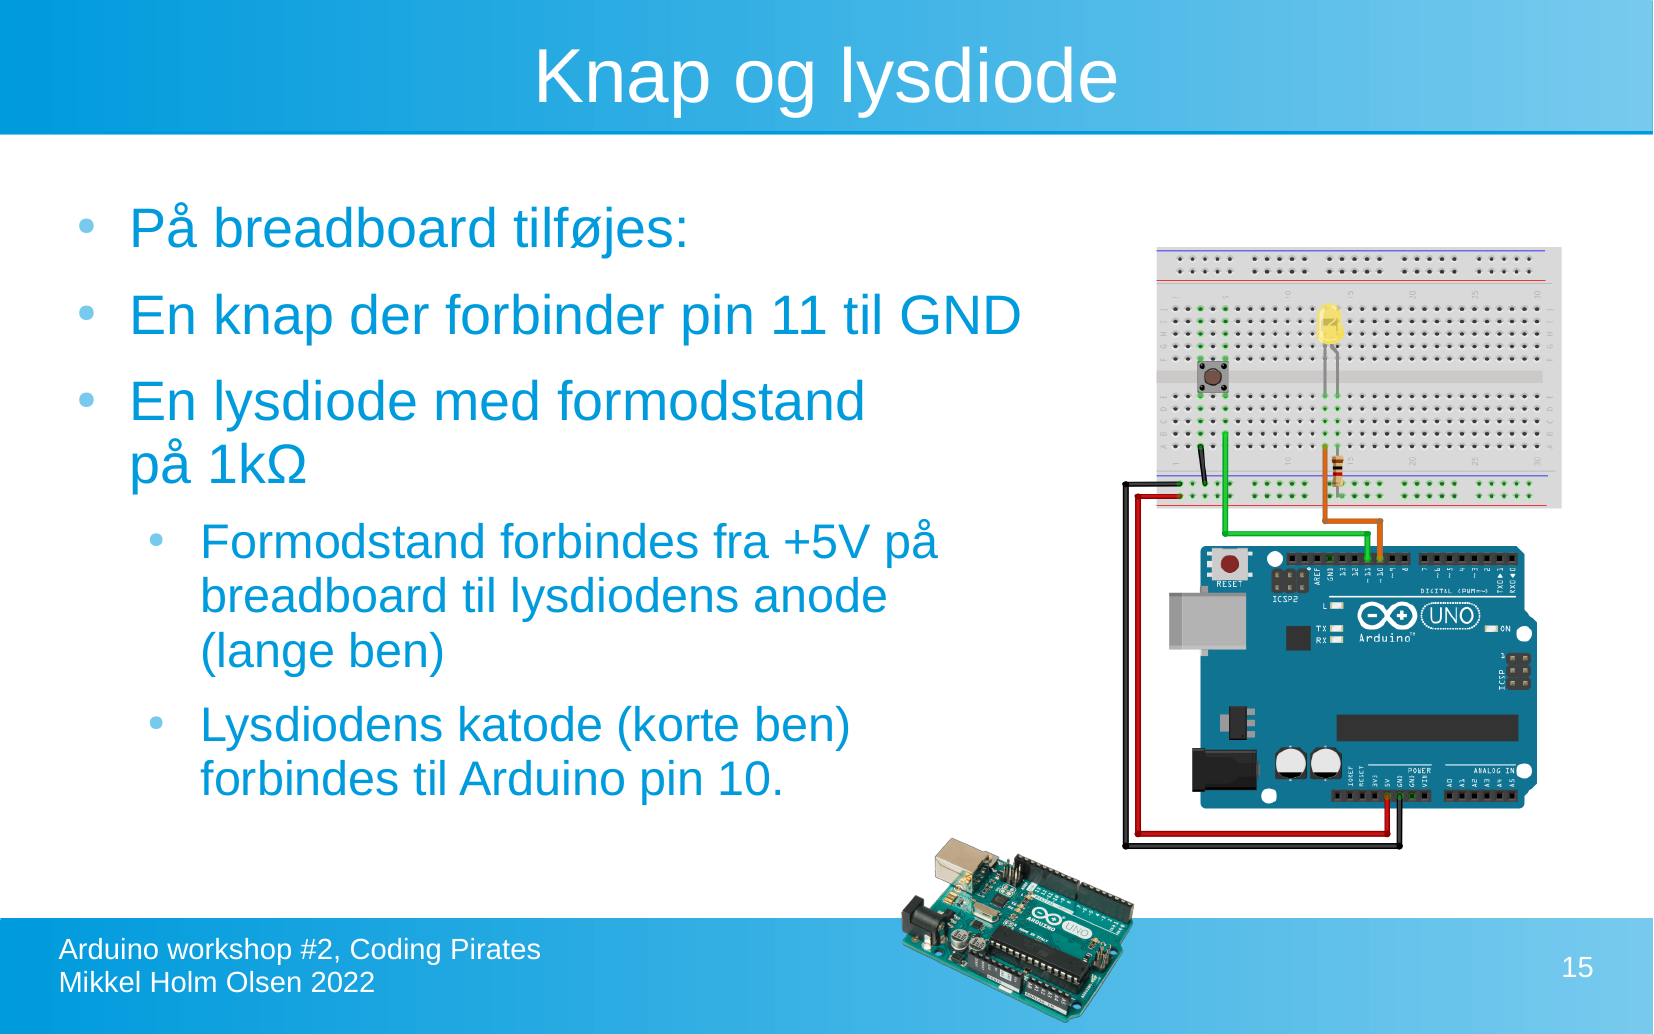

# Knap og lysdiode
På breadboard tilføjes:
En knap der forbinder pin 11 til GND
En lysdiode med formodstand
på 1kΩ
Formodstand forbindes fra +5V på
breadboard til lysdiodens anode
(lange ben)
Lysdiodens katode (korte ben)
forbindes til Arduino pin 10.
15